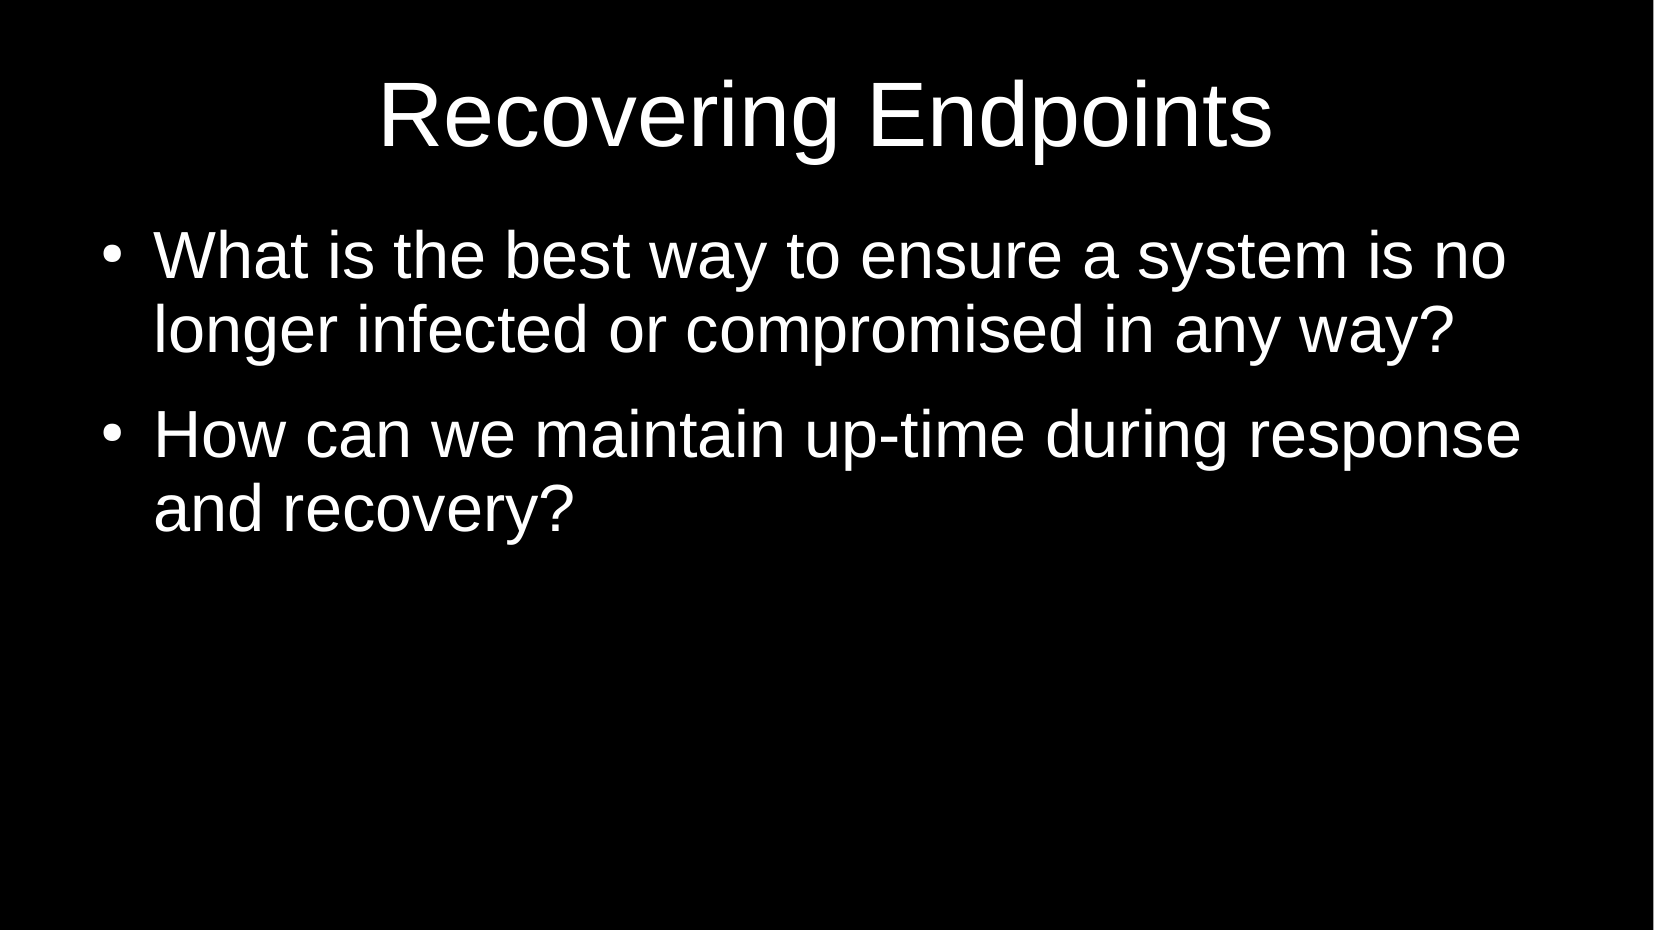

# Recovering Endpoints
What is the best way to ensure a system is no longer infected or compromised in any way?
How can we maintain up-time during response and recovery?